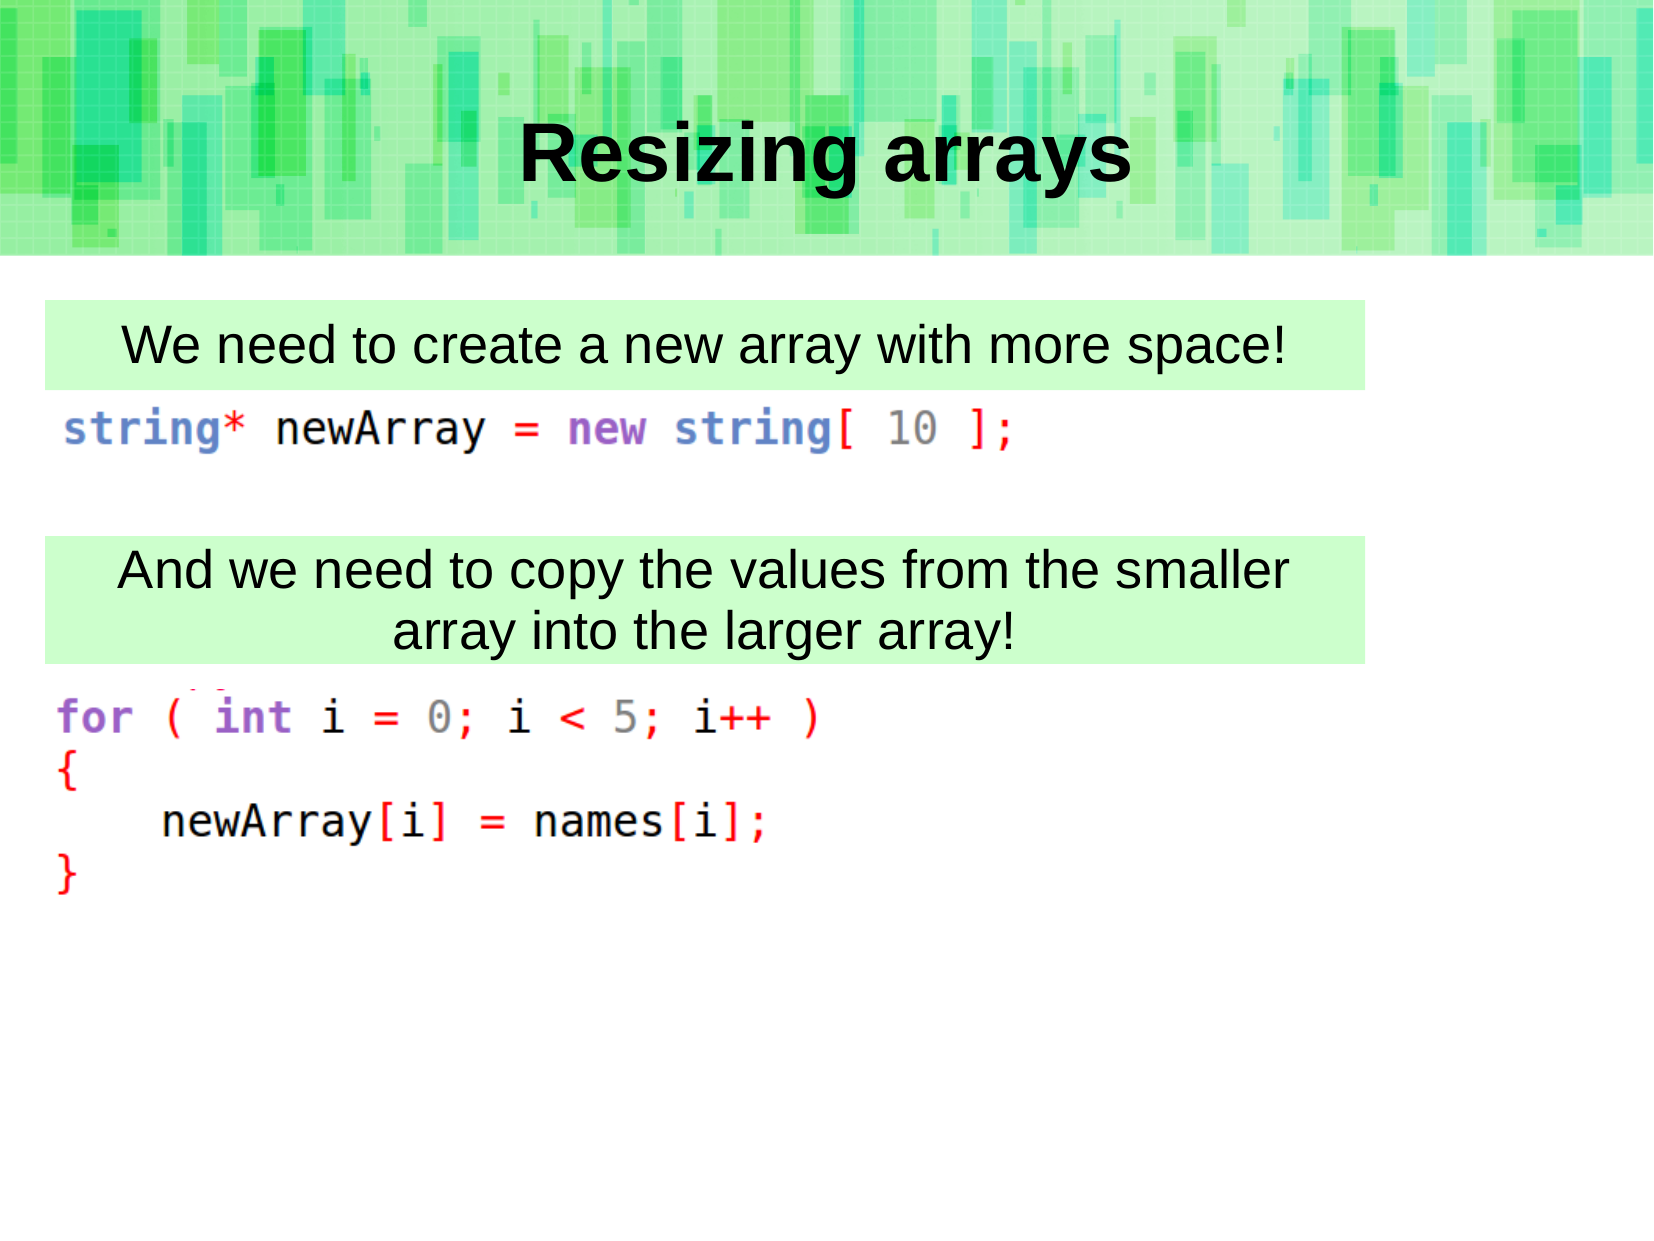

# Resizing arrays
We need to create a new array with more space!
And we need to copy the values from the smaller array into the larger array!